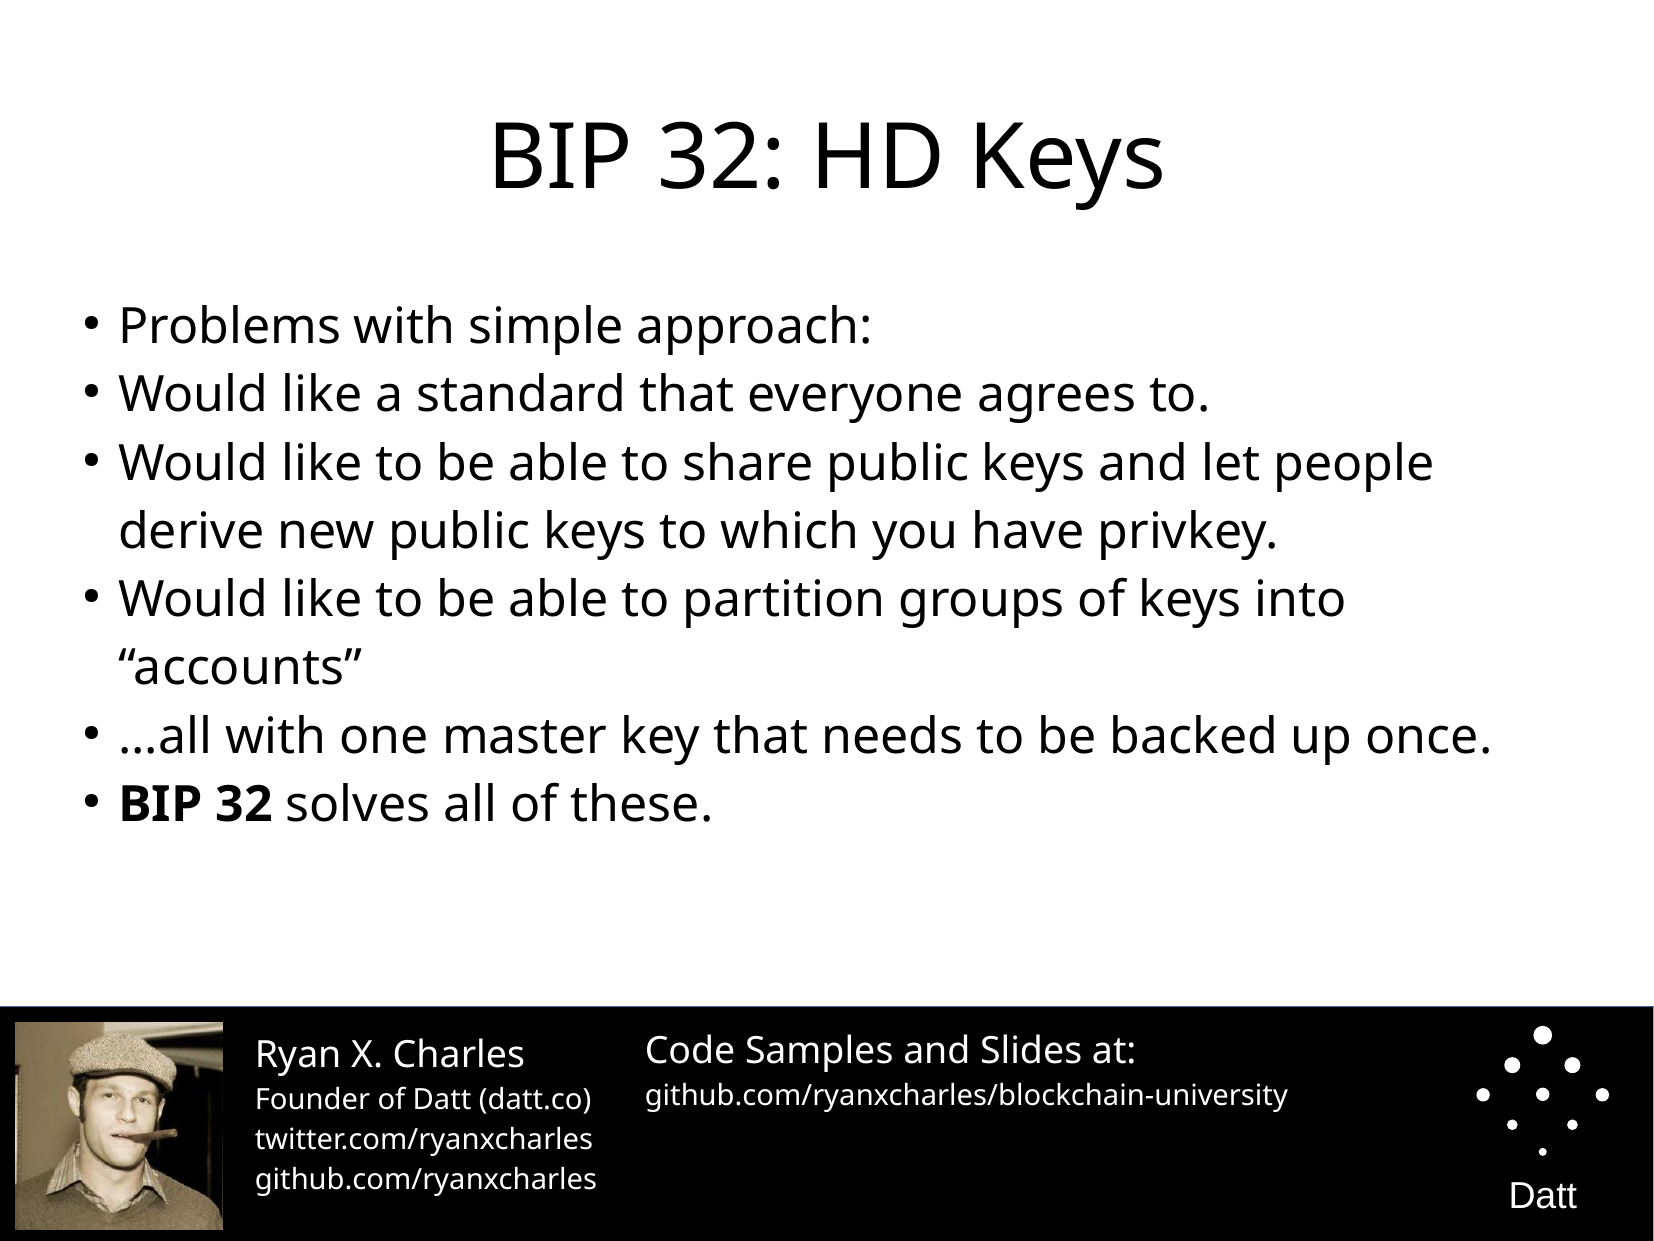

BIP 32: HD Keys
# Problems with simple approach:
Would like a standard that everyone agrees to.
Would like to be able to share public keys and let people derive new public keys to which you have privkey.
Would like to be able to partition groups of keys into “accounts”
...all with one master key that needs to be backed up once.
BIP 32 solves all of these.
Code Samples and Slides at:
github.com/ryanxcharles/blockchain-university
Ryan X. Charles
Founder of Datt (datt.co)
twitter.com/ryanxcharles
github.com/ryanxcharles
Datt